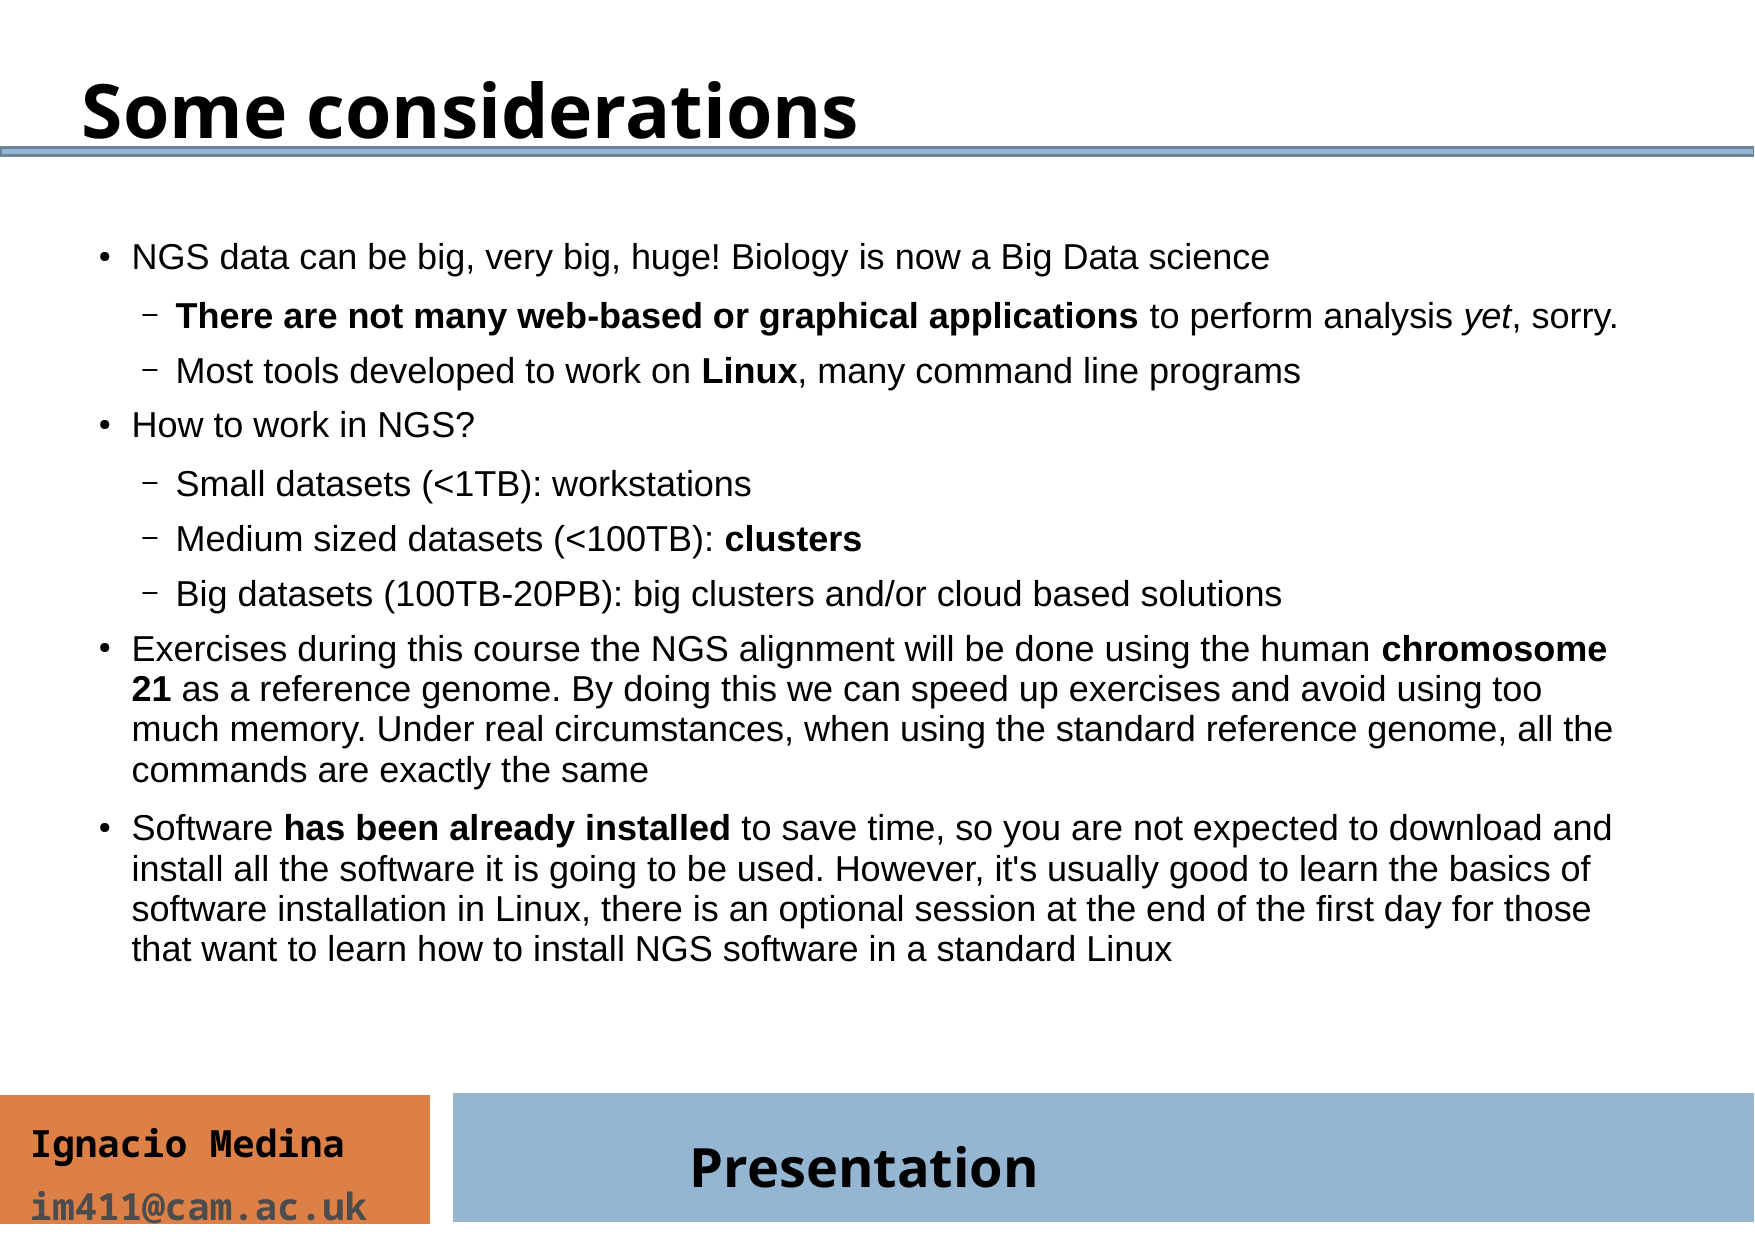

Some considerations
# NGS data can be big, very big, huge! Biology is now a Big Data science
There are not many web-based or graphical applications to perform analysis yet, sorry.
Most tools developed to work on Linux, many command line programs
How to work in NGS?
Small datasets (<1TB): workstations
Medium sized datasets (<100TB): clusters
Big datasets (100TB-20PB): big clusters and/or cloud based solutions
Exercises during this course the NGS alignment will be done using the human chromosome 21 as a reference genome. By doing this we can speed up exercises and avoid using too much memory. Under real circumstances, when using the standard reference genome, all the commands are exactly the same
Software has been already installed to save time, so you are not expected to download and install all the software it is going to be used. However, it's usually good to learn the basics of software installation in Linux, there is an optional session at the end of the first day for those that want to learn how to install NGS software in a standard Linux
Ignacio Medina
im411@cam.ac.uk
Presentation